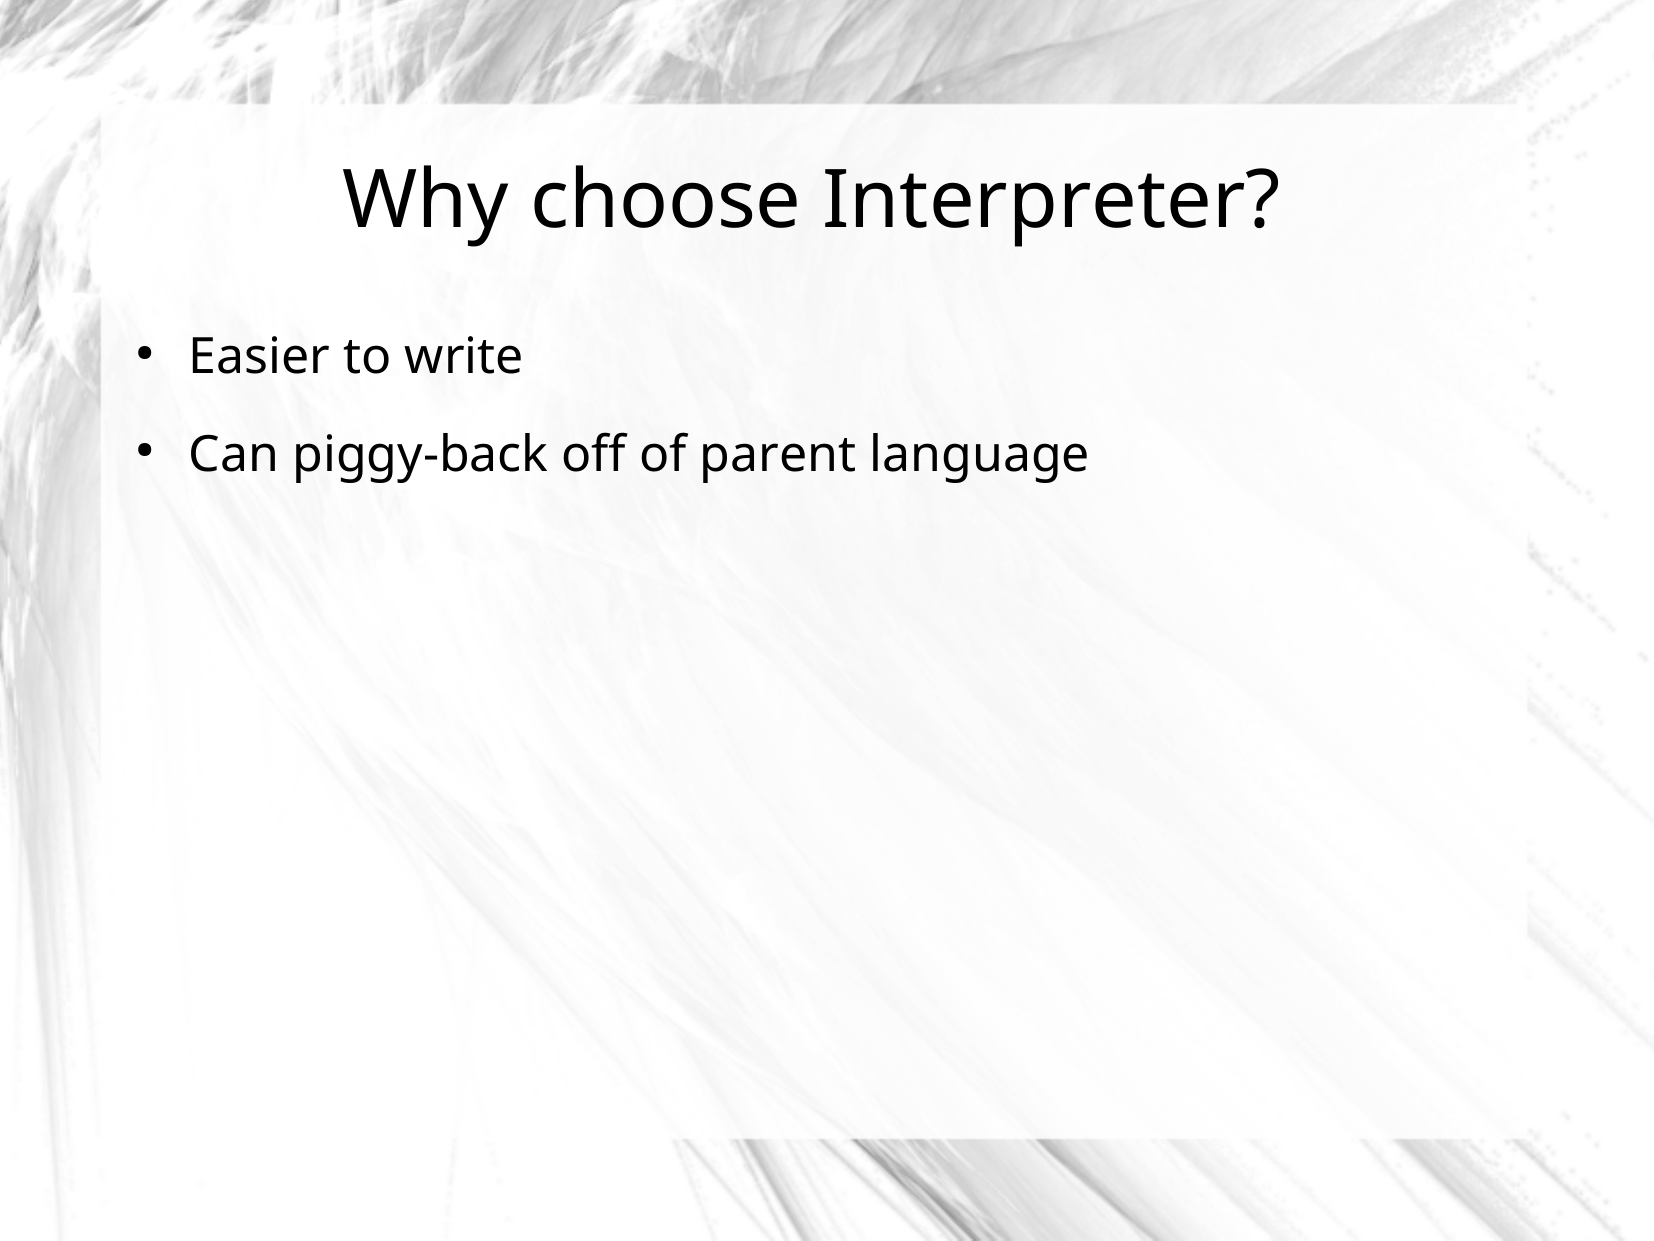

# Why choose Interpreter?
Easier to write
Can piggy-back off of parent language